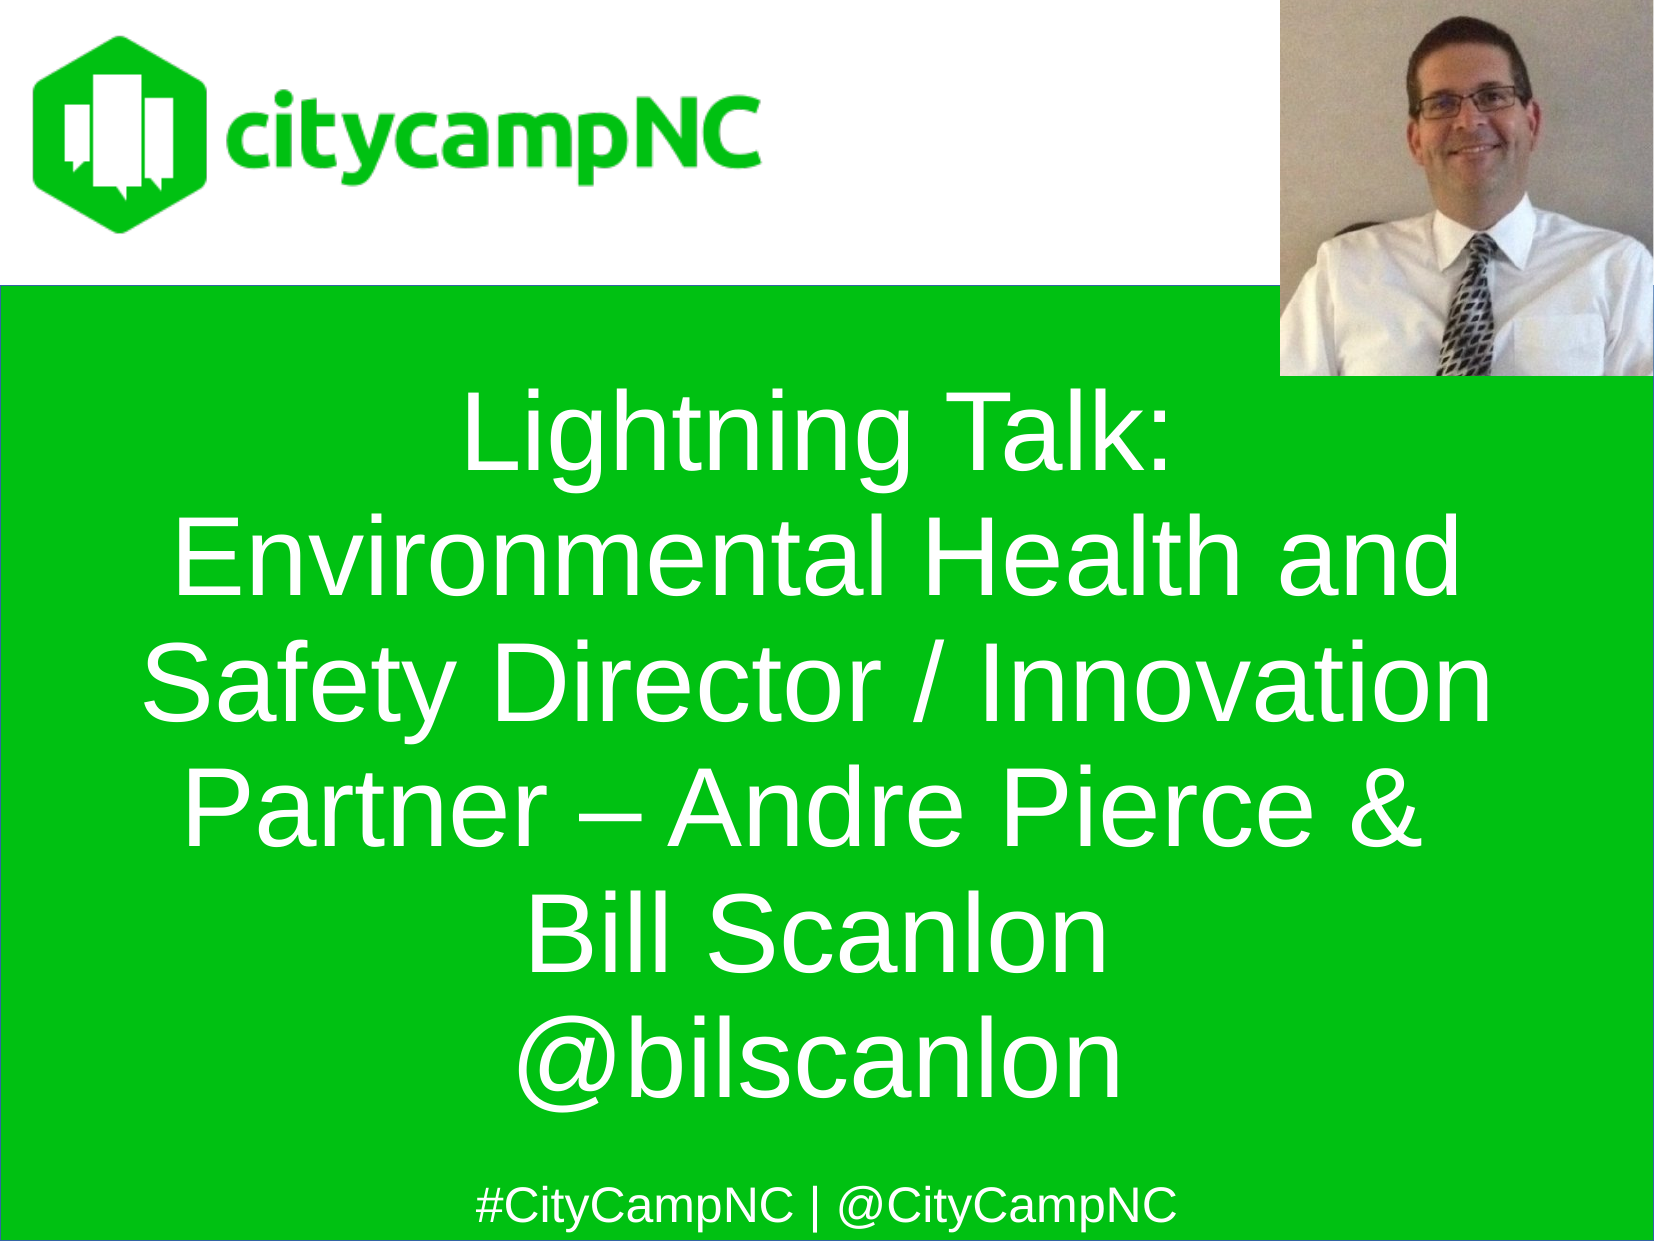

# Lightning Talk:
Environmental Health and Safety Director / Innovation Partner – Andre Pierce &
Bill Scanlon
@bilscanlon